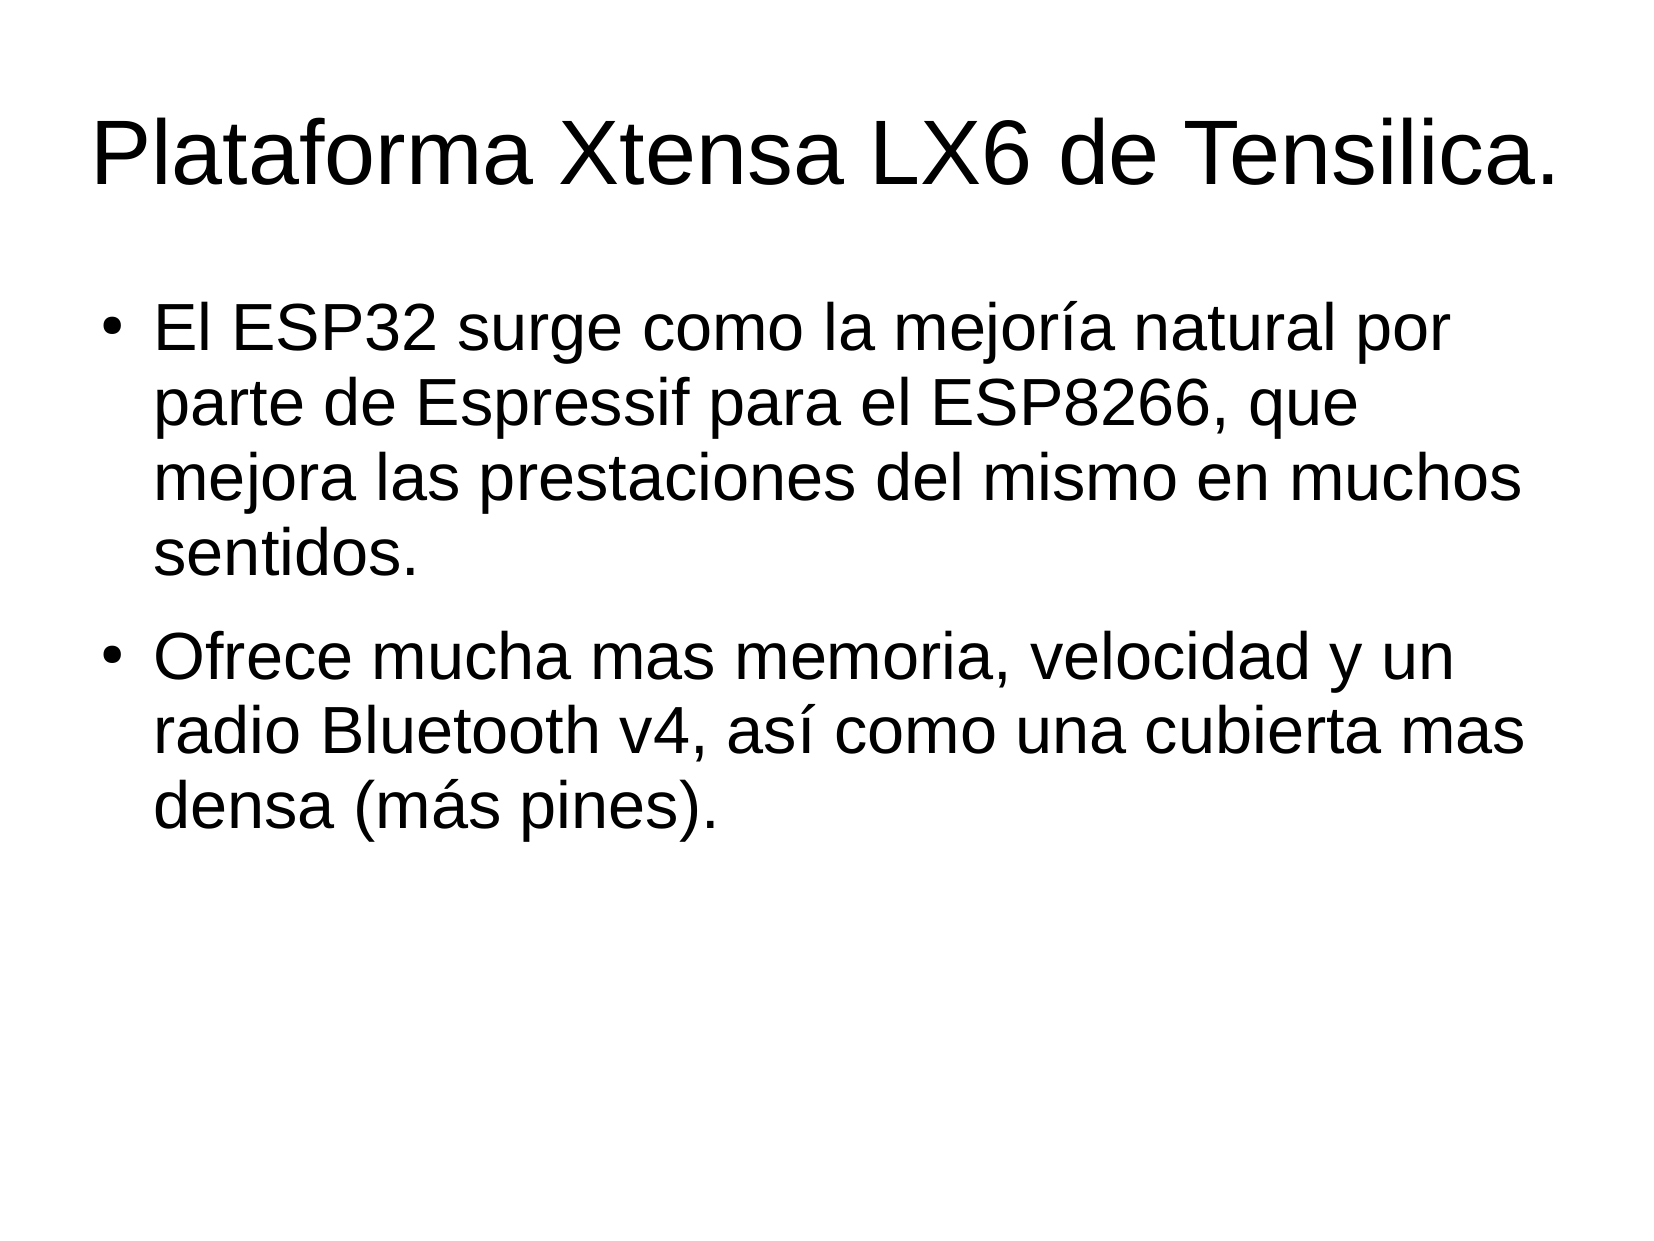

# Plataforma Xtensa LX6 de Tensilica.
El ESP32 surge como la mejoría natural por parte de Espressif para el ESP8266, que mejora las prestaciones del mismo en muchos sentidos.
Ofrece mucha mas memoria, velocidad y un radio Bluetooth v4, así como una cubierta mas densa (más pines).